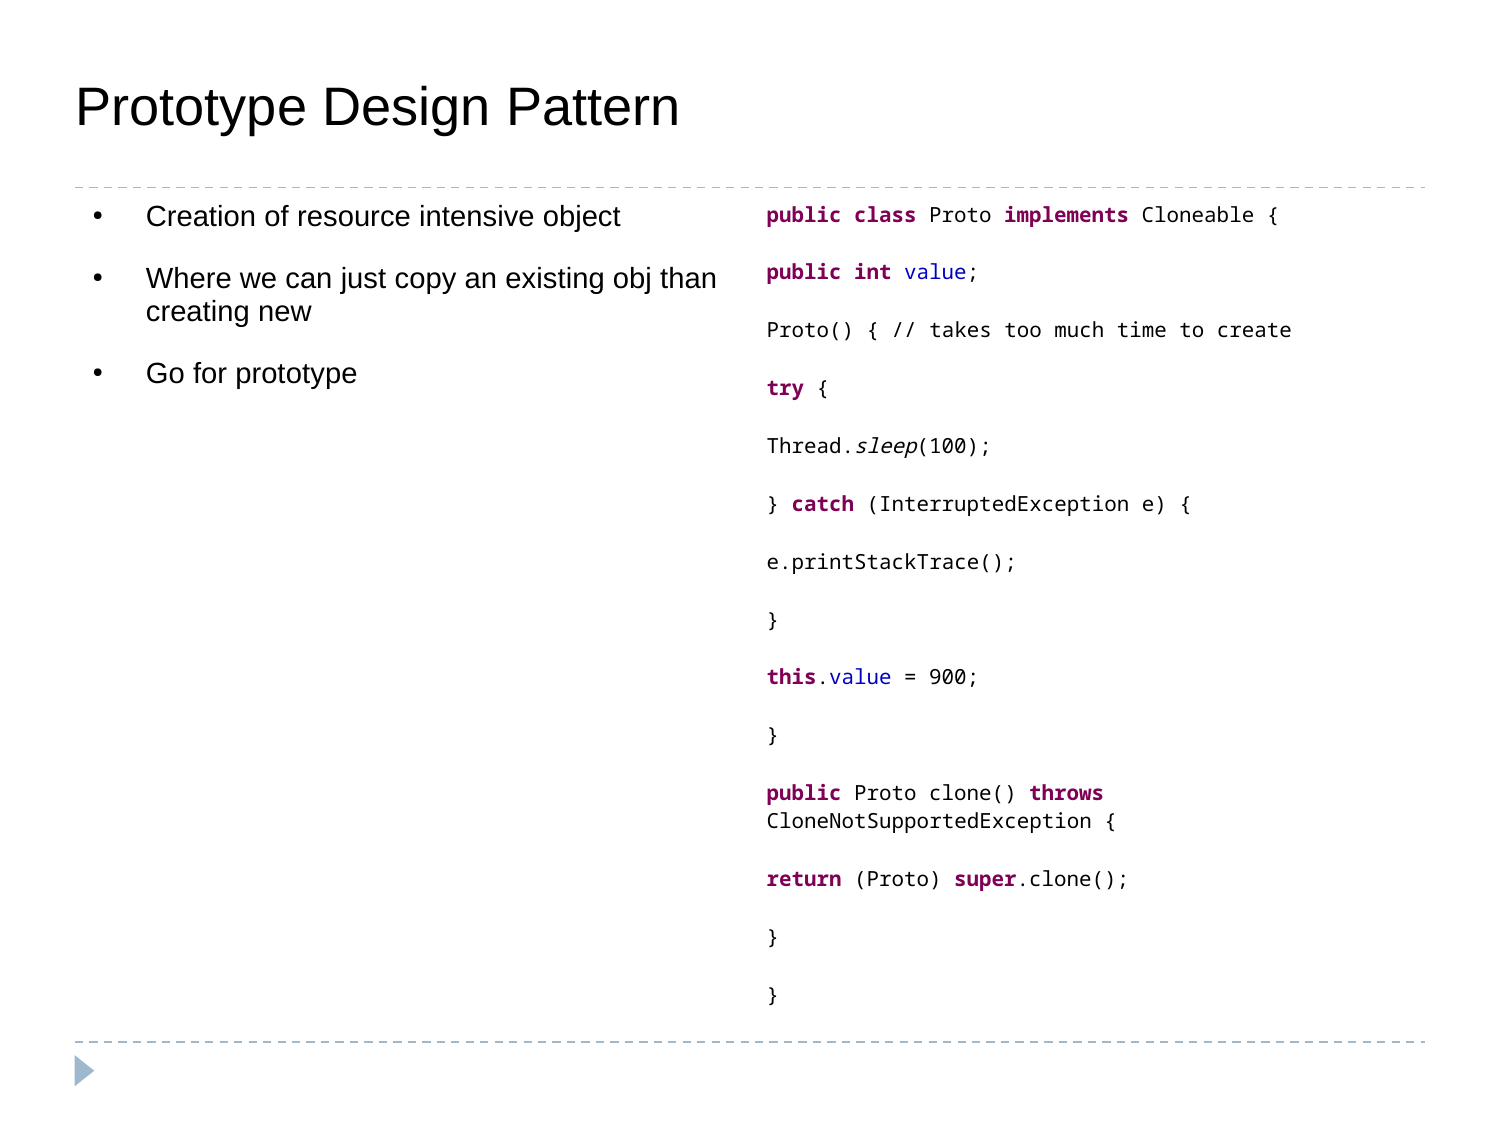

# Prototype Design Pattern
Creation of resource intensive object
Where we can just copy an existing obj than creating new
Go for prototype
public class Proto implements Cloneable {
public int value;
Proto() { // takes too much time to create
try {
Thread.sleep(100);
} catch (InterruptedException e) {
e.printStackTrace();
}
this.value = 900;
}
public Proto clone() throws CloneNotSupportedException {
return (Proto) super.clone();
}
}